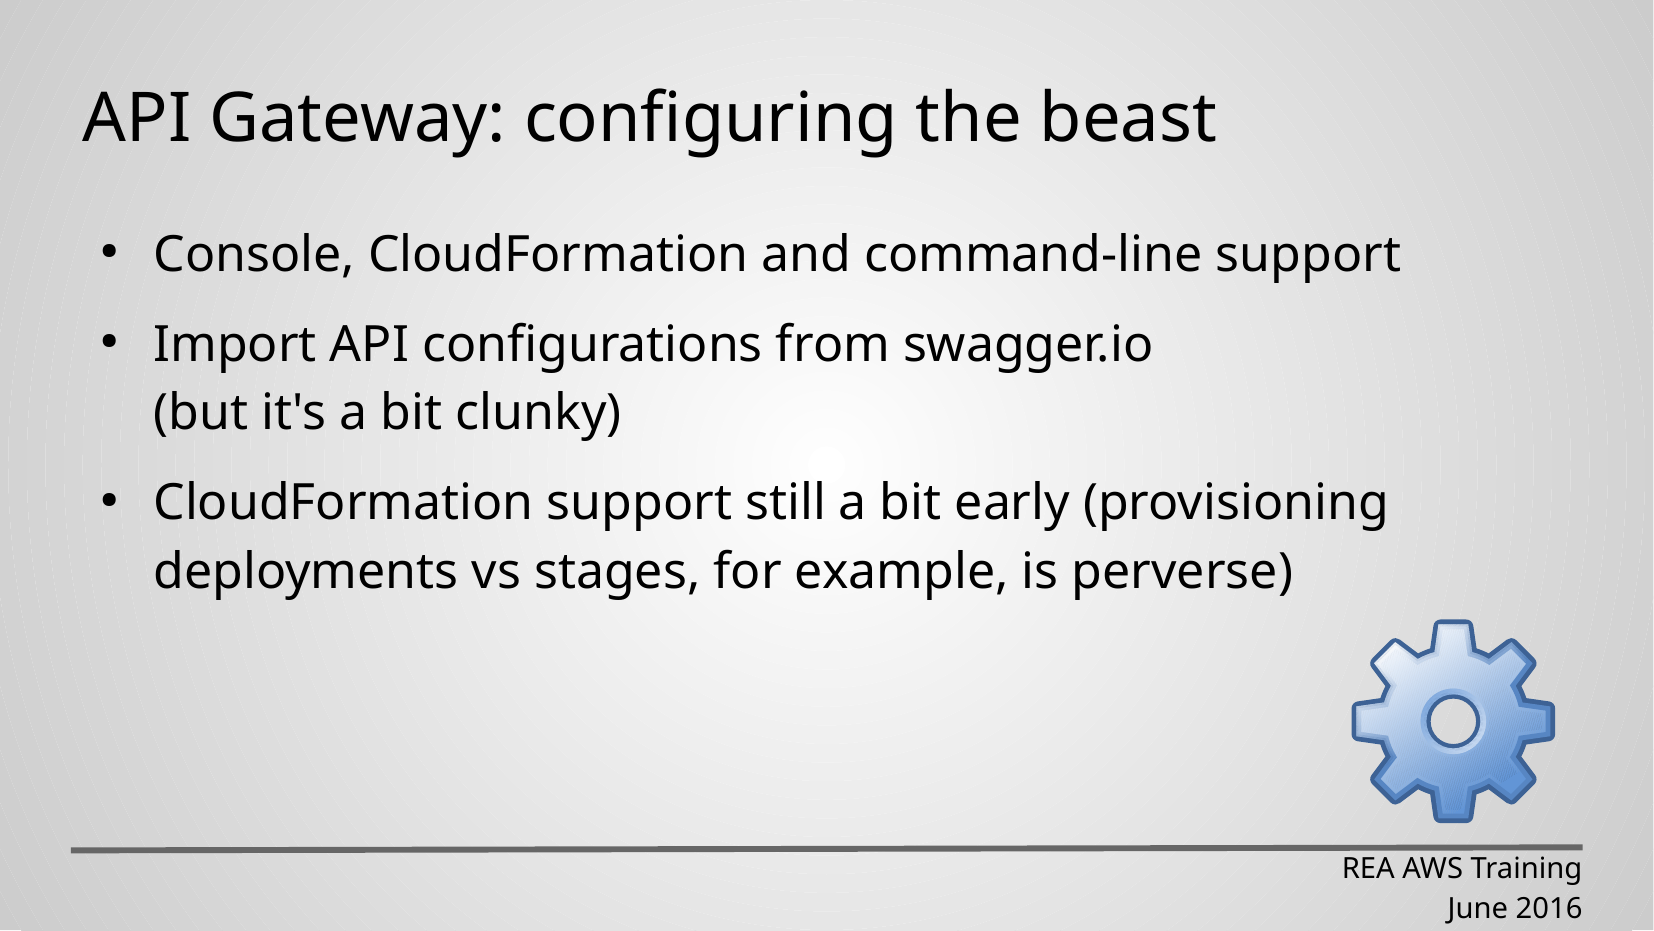

# API Gateway: configuring the beast
Console, CloudFormation and command-line support
Import API configurations from swagger.io
(but it's a bit clunky)
CloudFormation support still a bit early (provisioning deployments vs stages, for example, is perverse)